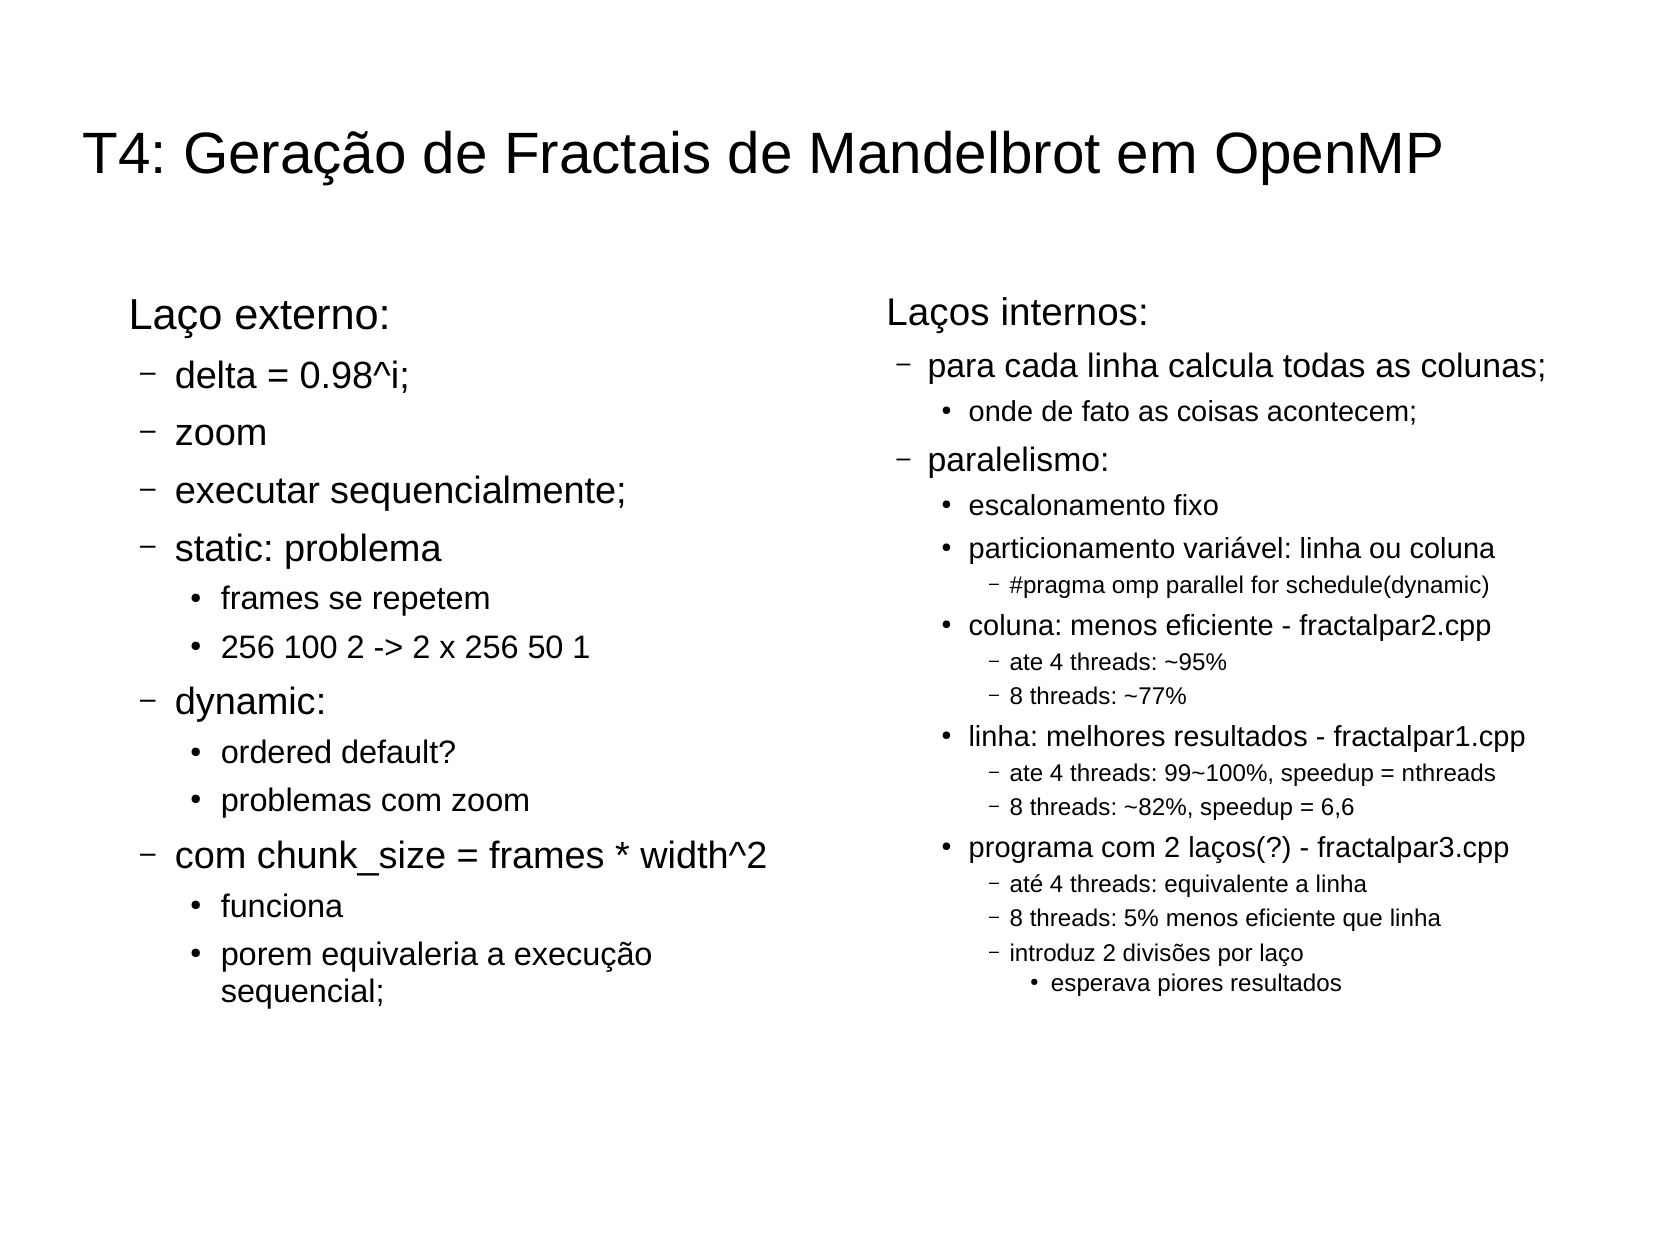

# T4: Geração de Fractais de Mandelbrot em OpenMP
Laço externo:
delta = 0.98^i;
zoom
executar sequencialmente;
static: problema
frames se repetem
256 100 2 -> 2 x 256 50 1
dynamic:
ordered default?
problemas com zoom
com chunk_size = frames * width^2
funciona
porem equivaleria a execução sequencial;
Laços internos:
para cada linha calcula todas as colunas;
onde de fato as coisas acontecem;
paralelismo:
escalonamento fixo
particionamento variável: linha ou coluna
#pragma omp parallel for schedule(dynamic)
coluna: menos eficiente - fractalpar2.cpp
ate 4 threads: ~95%
8 threads: ~77%
linha: melhores resultados - fractalpar1.cpp
ate 4 threads: 99~100%, speedup = nthreads
8 threads: ~82%, speedup = 6,6
programa com 2 laços(?) - fractalpar3.cpp
até 4 threads: equivalente a linha
8 threads: 5% menos eficiente que linha
introduz 2 divisões por laço
esperava piores resultados